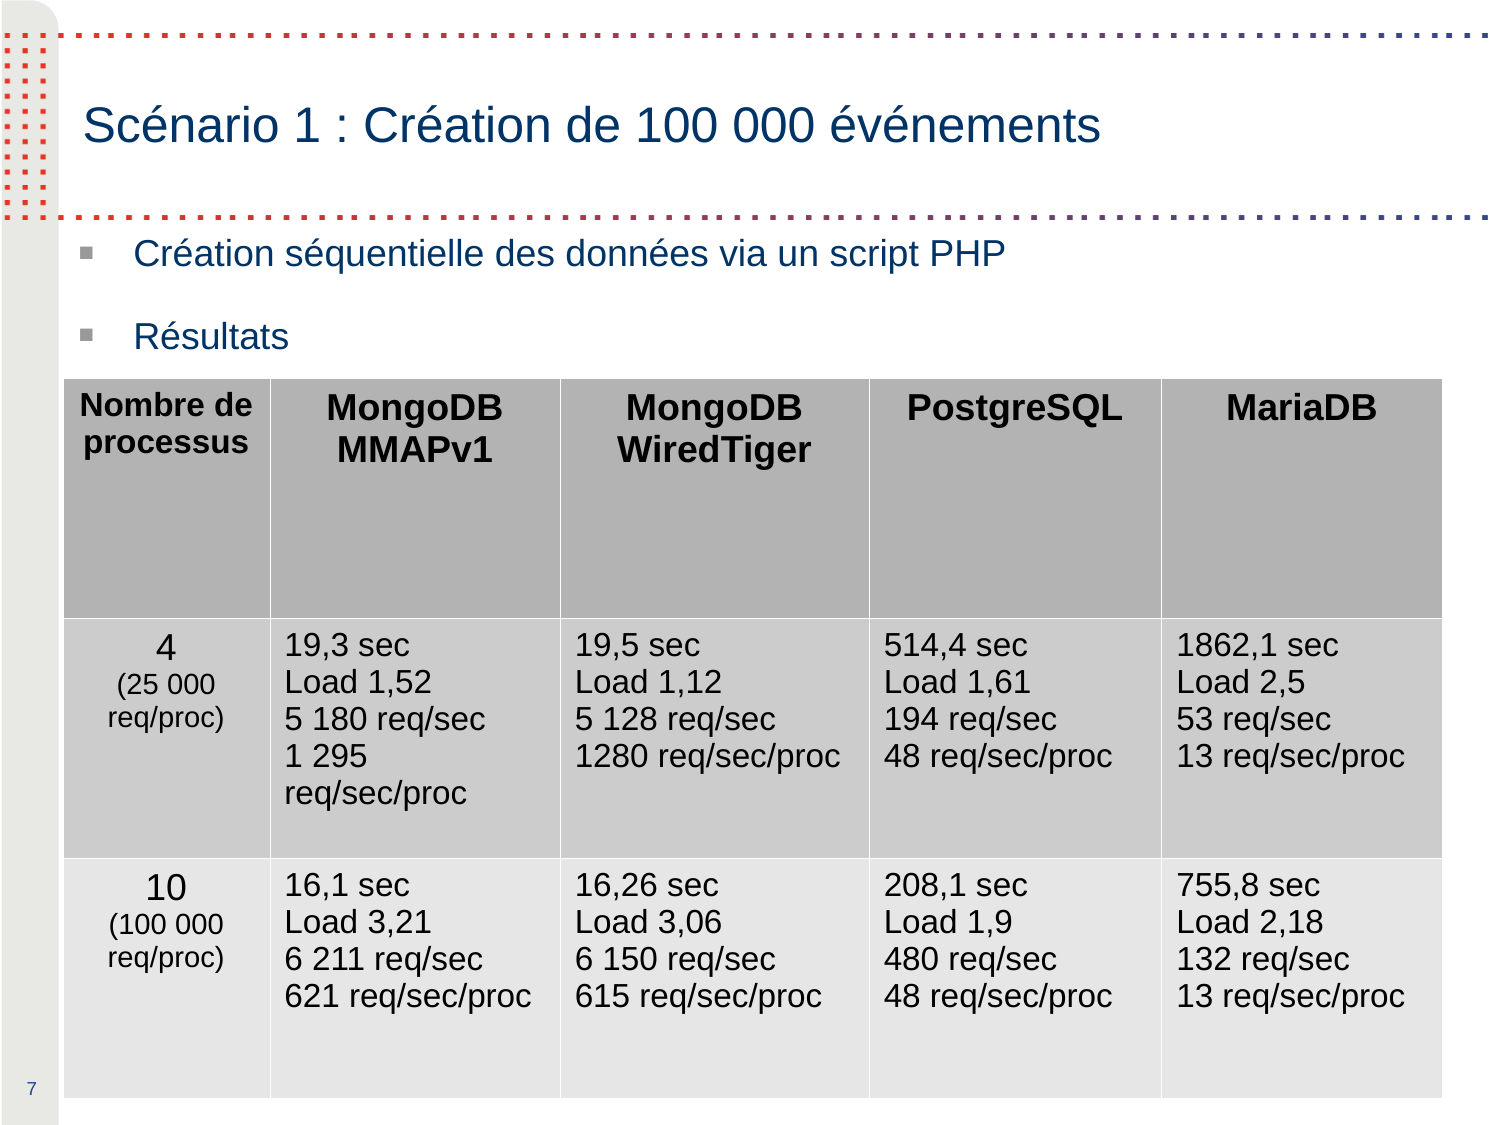

# Scénario 1 : Création de 100 000 événements
Création séquentielle des données via un script PHP
Résultats
| Nombre de processus | MongoDB MMAPv1 | MongoDB WiredTiger | PostgreSQL | MariaDB |
| --- | --- | --- | --- | --- |
| 4 (25 000 req/proc) | 19,3 sec Load 1,52 5 180 req/sec 1 295 req/sec/proc | 19,5 sec Load 1,12 5 128 req/sec 1280 req/sec/proc | 514,4 sec Load 1,61 194 req/sec 48 req/sec/proc | 1862,1 sec Load 2,5 53 req/sec 13 req/sec/proc |
| 10 (100 000 req/proc) | 16,1 sec Load 3,21 6 211 req/sec 621 req/sec/proc | 16,26 sec Load 3,06 6 150 req/sec 615 req/sec/proc | 208,1 sec Load 1,9 480 req/sec 48 req/sec/proc | 755,8 sec Load 2,18 132 req/sec 13 req/sec/proc |